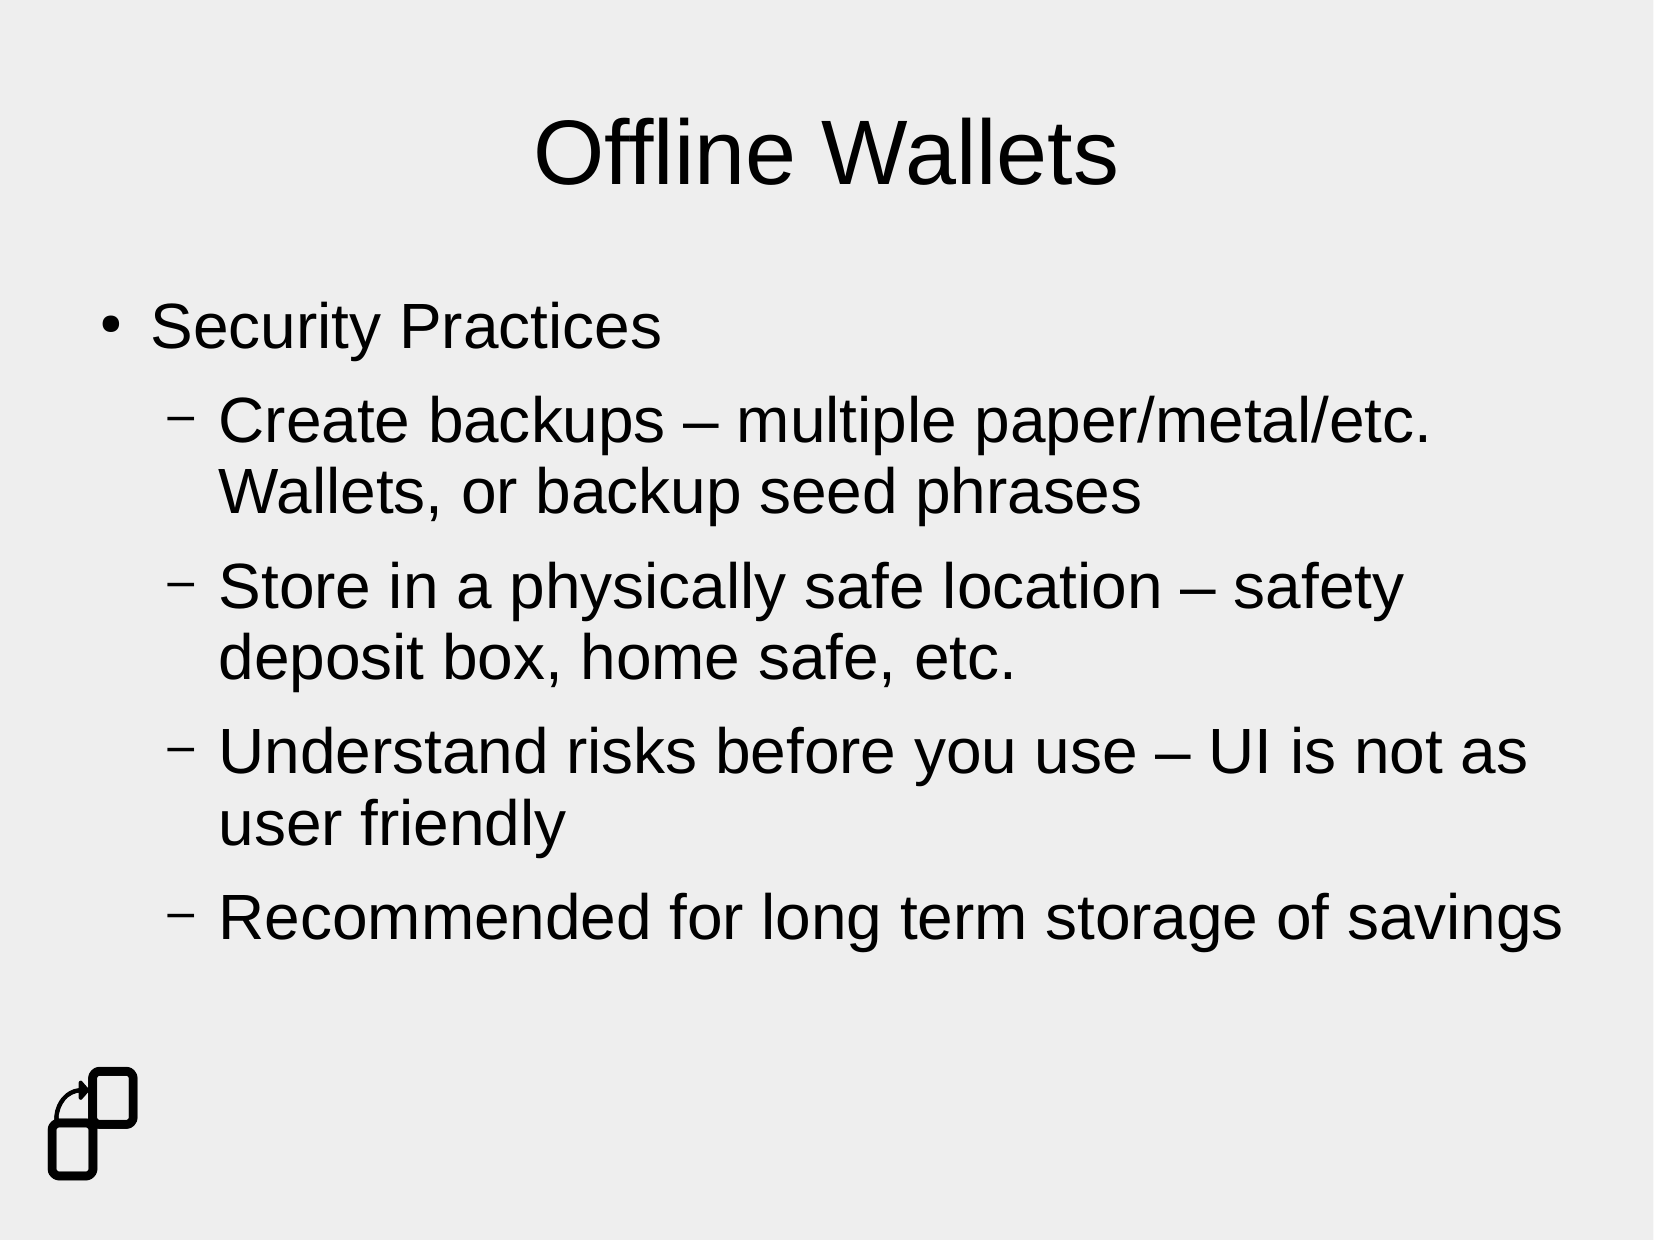

# Offline Wallets
Security Practices
Create backups – multiple paper/metal/etc. Wallets, or backup seed phrases
Store in a physically safe location – safety deposit box, home safe, etc.
Understand risks before you use – UI is not as user friendly
Recommended for long term storage of savings